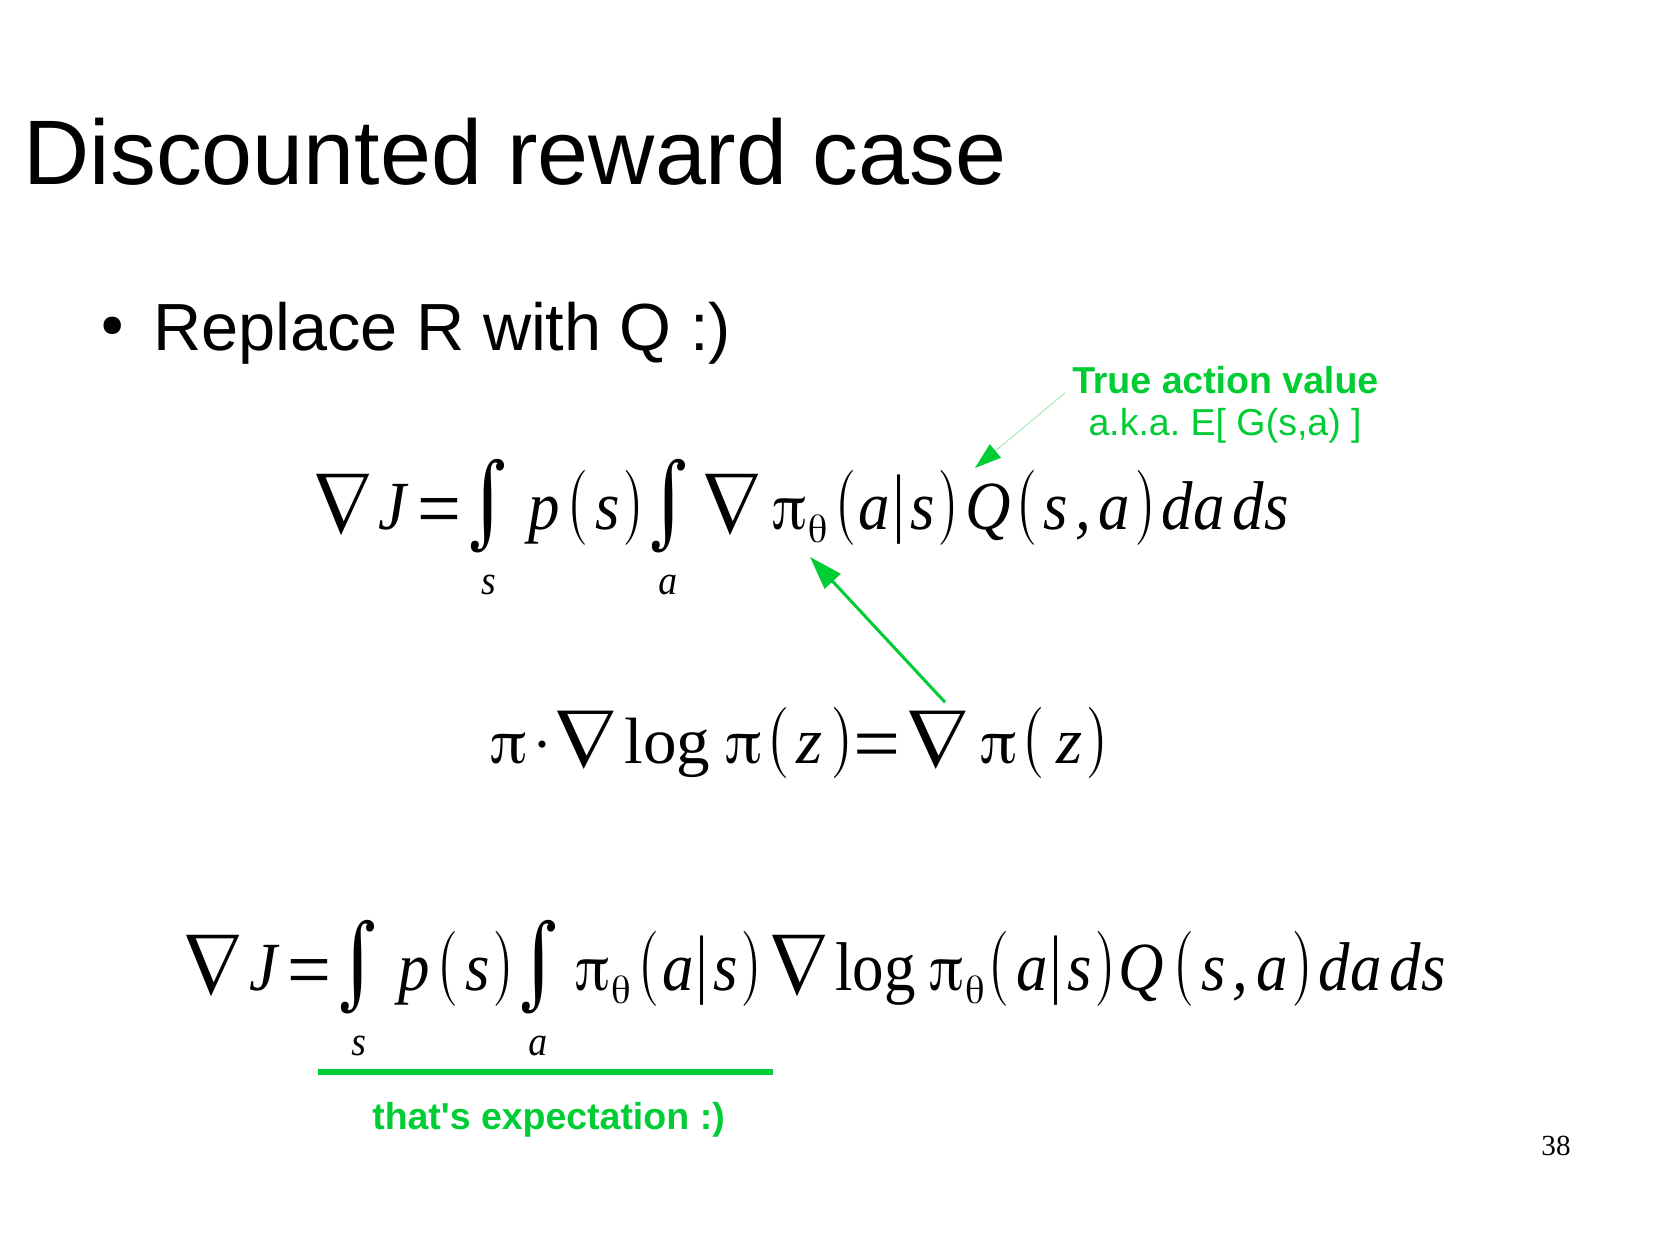

# Discounted reward case
Replace R with Q :)
True action value
a.k.a. E[ G(s,a) ]
that's expectation :)
38